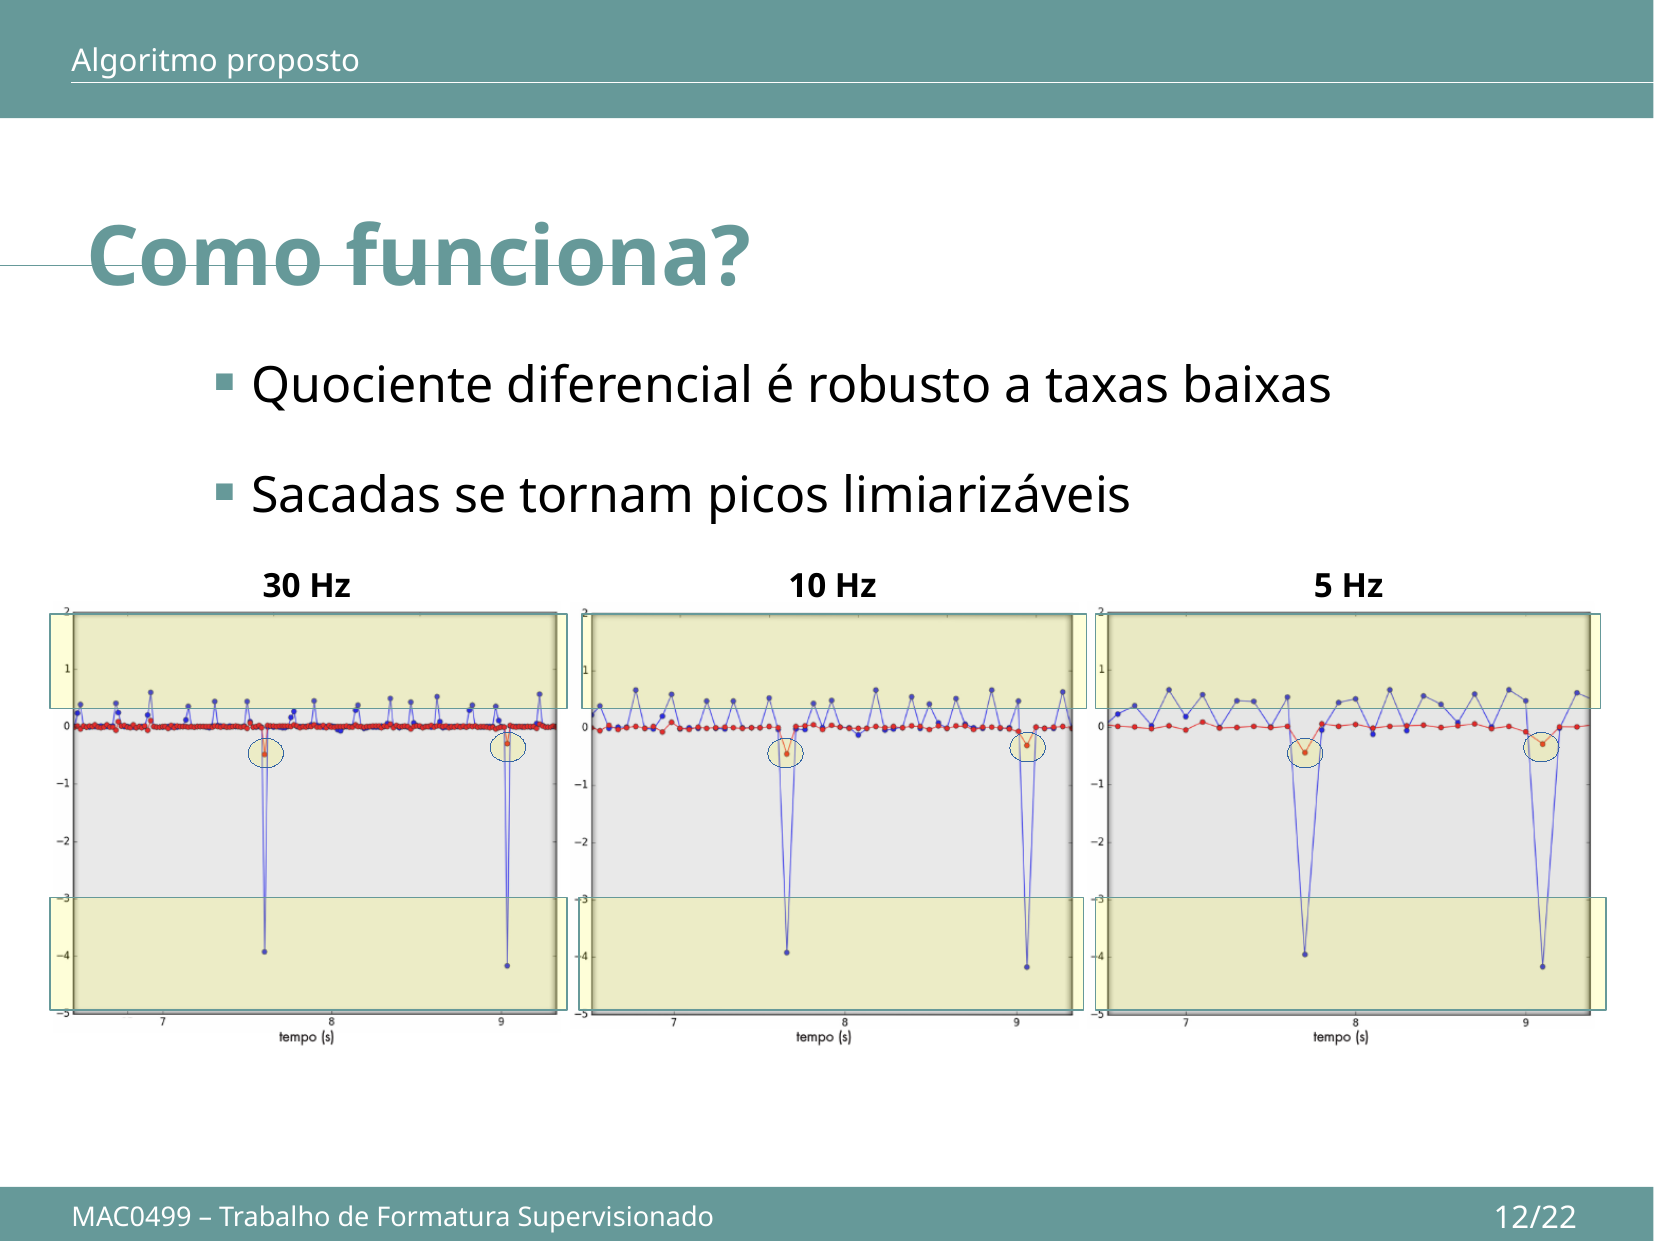

# Algoritmo proposto
Como funciona?
Quociente diferencial é robusto a taxas baixas
Sacadas se tornam picos limiarizáveis
30 Hz
10 Hz
5 Hz
MAC0499 – Trabalho de Formatura Supervisionado
12/22